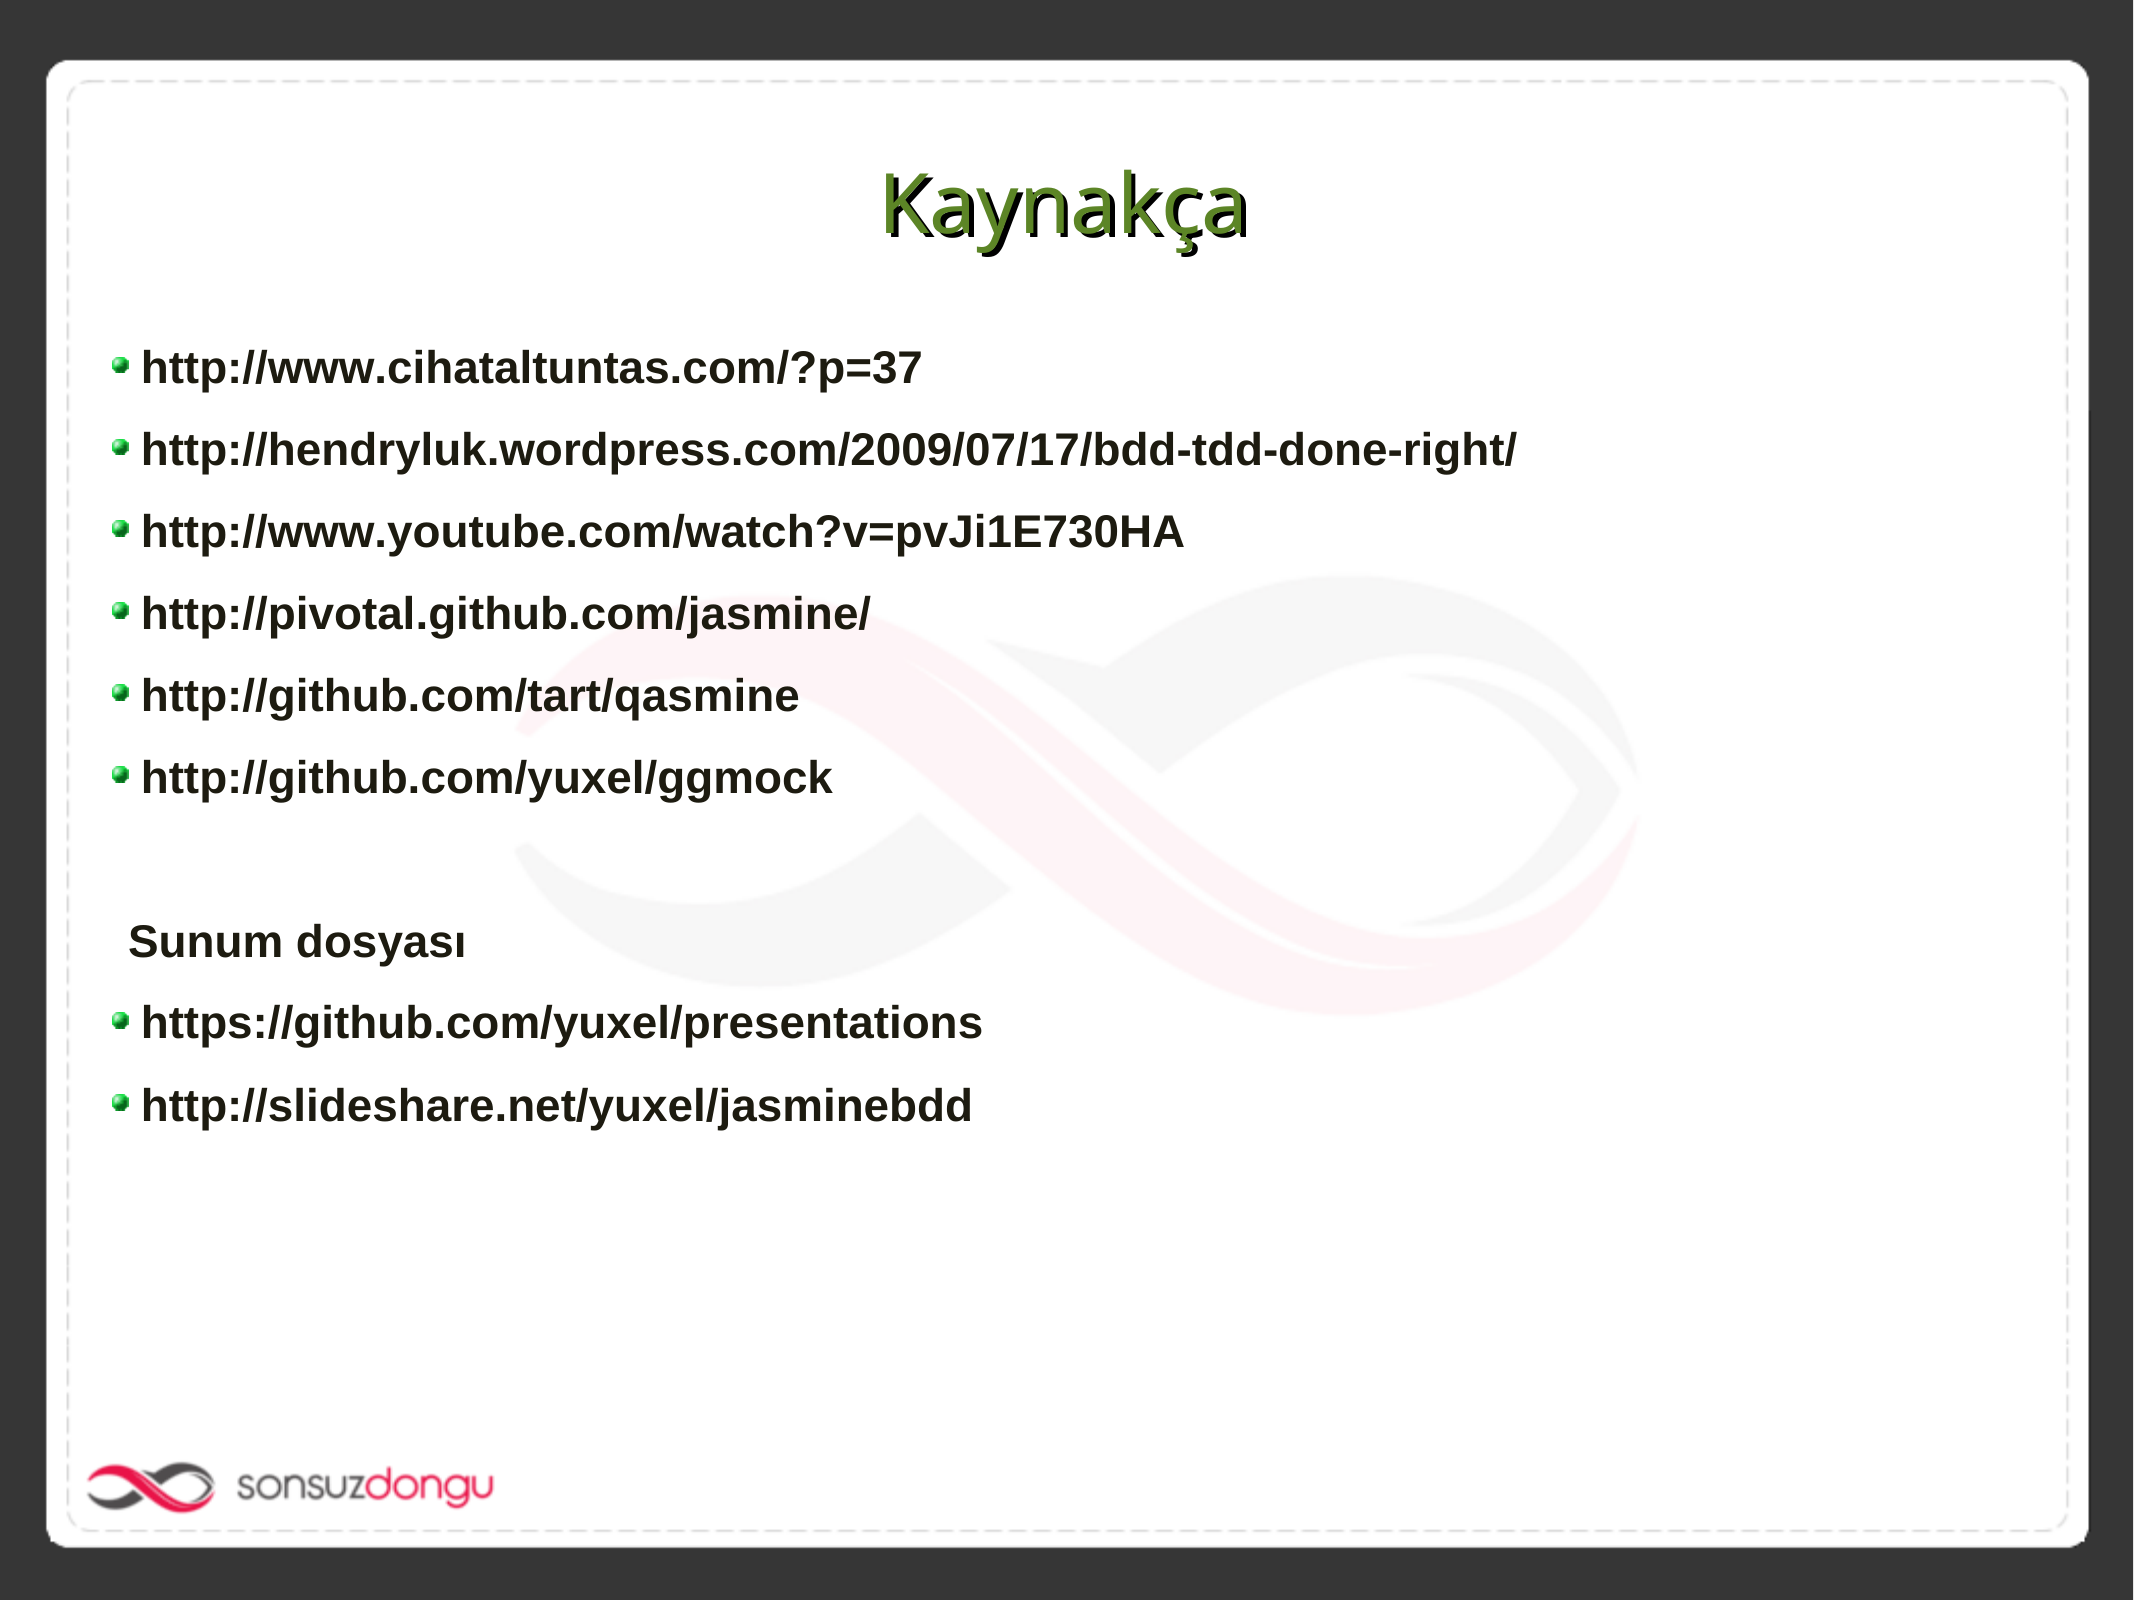

Kaynakça
 http://www.cihataltuntas.com/?p=37
 http://hendryluk.wordpress.com/2009/07/17/bdd-tdd-done-right/
 http://www.youtube.com/watch?v=pvJi1E730HA
 http://pivotal.github.com/jasmine/
 http://github.com/tart/qasmine
 http://github.com/yuxel/ggmock
Sunum dosyası
 https://github.com/yuxel/presentations
 http://slideshare.net/yuxel/jasminebdd